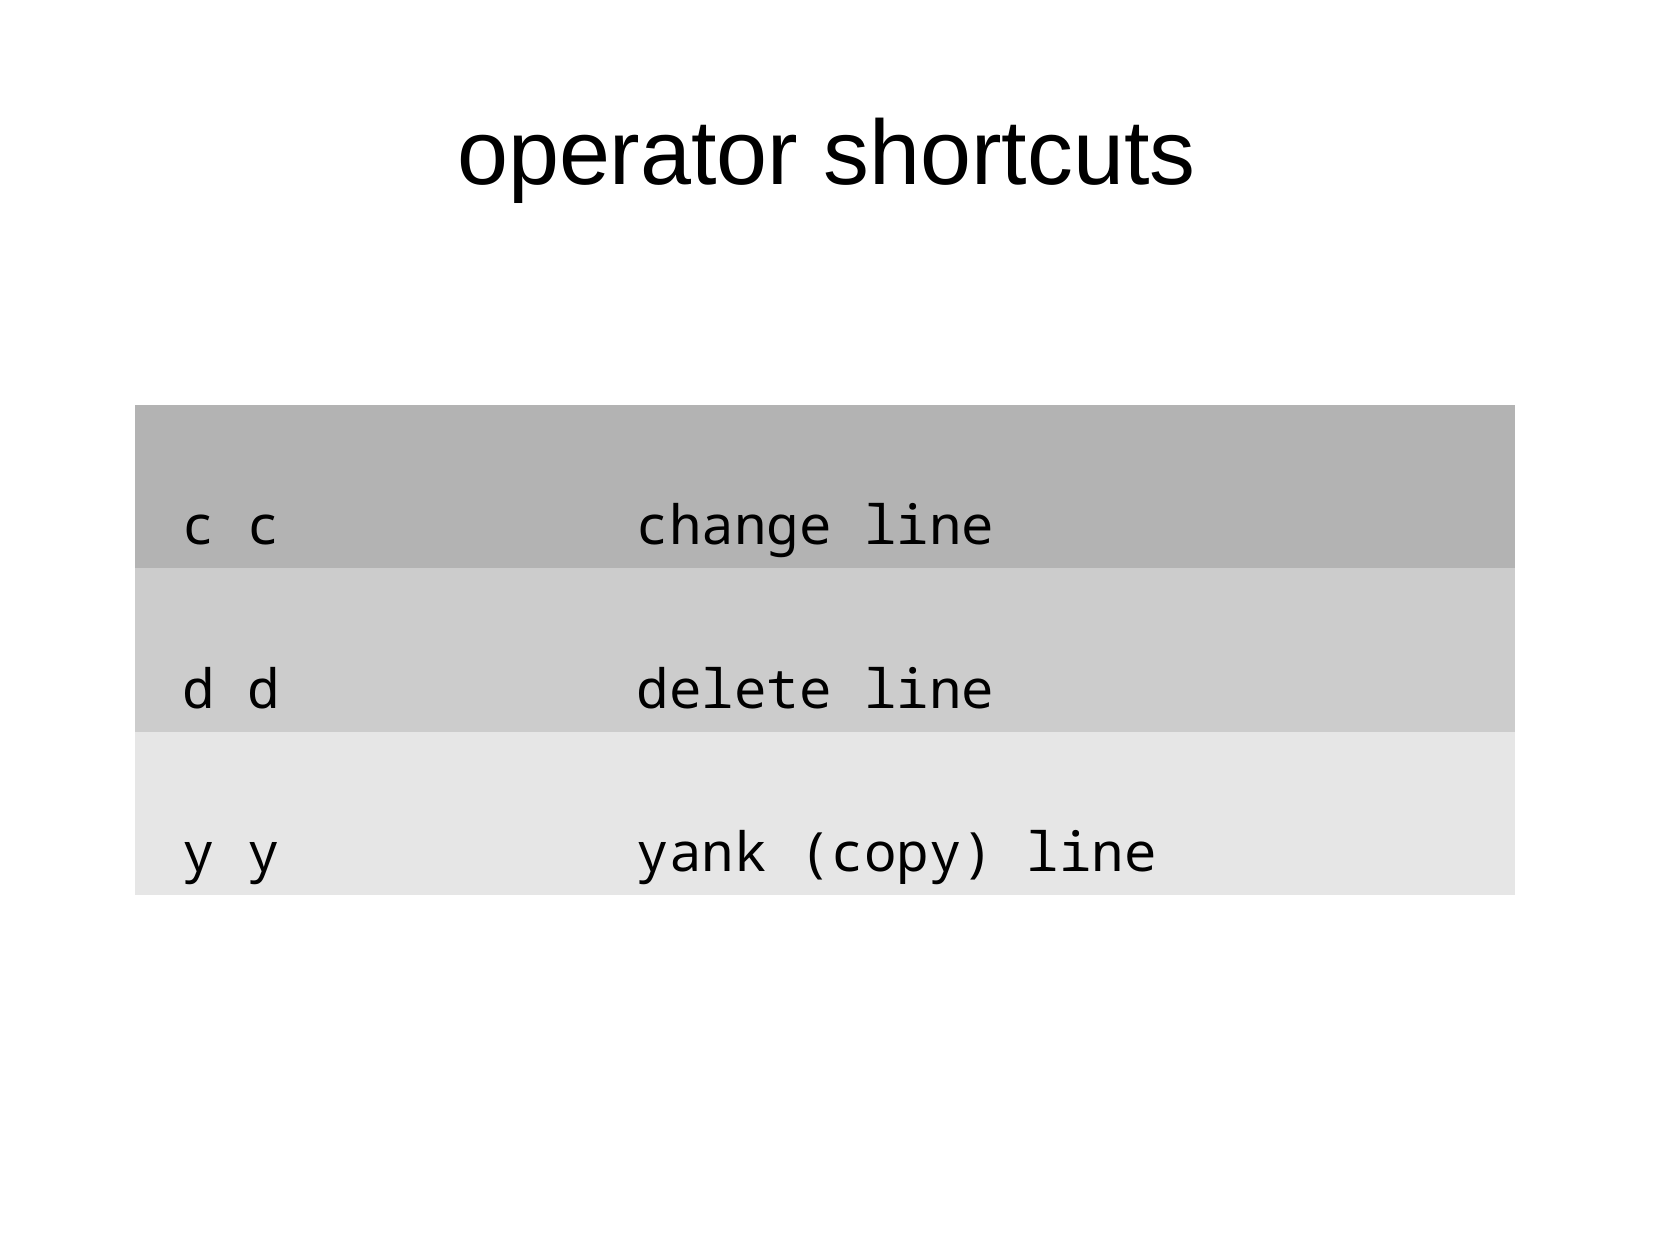

# operator shortcuts
| c c change line |
| --- |
| d d delete line |
| y y yank (copy) line |